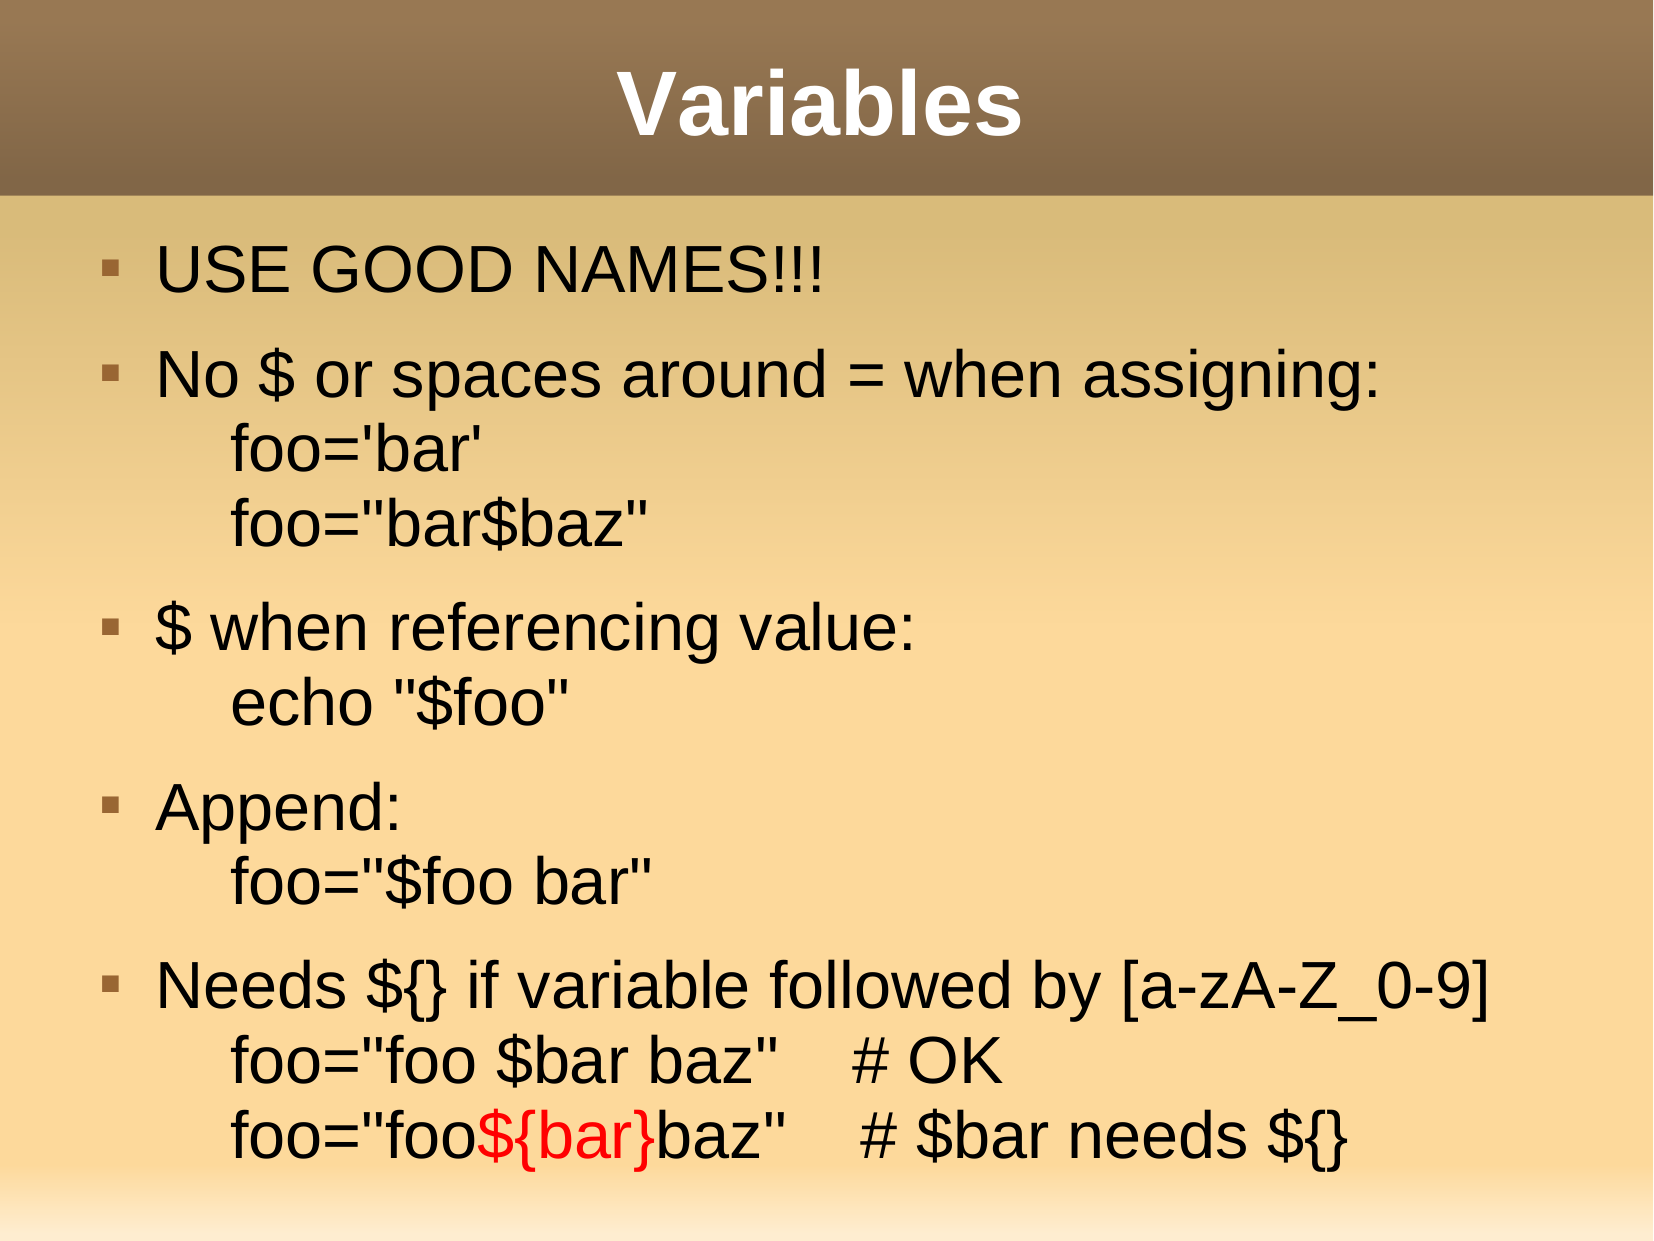

# Variables
USE GOOD NAMES!!!
No $ or spaces around = when assigning:
	foo='bar'
	foo="bar$baz"
$ when referencing value:
	echo "$foo"
Append:
	foo="$foo bar"
Needs ${} if variable followed by [a-zA-Z_0-9]
	foo="foo $bar baz" # OK
	foo="foo${bar}baz" # $bar needs ${}